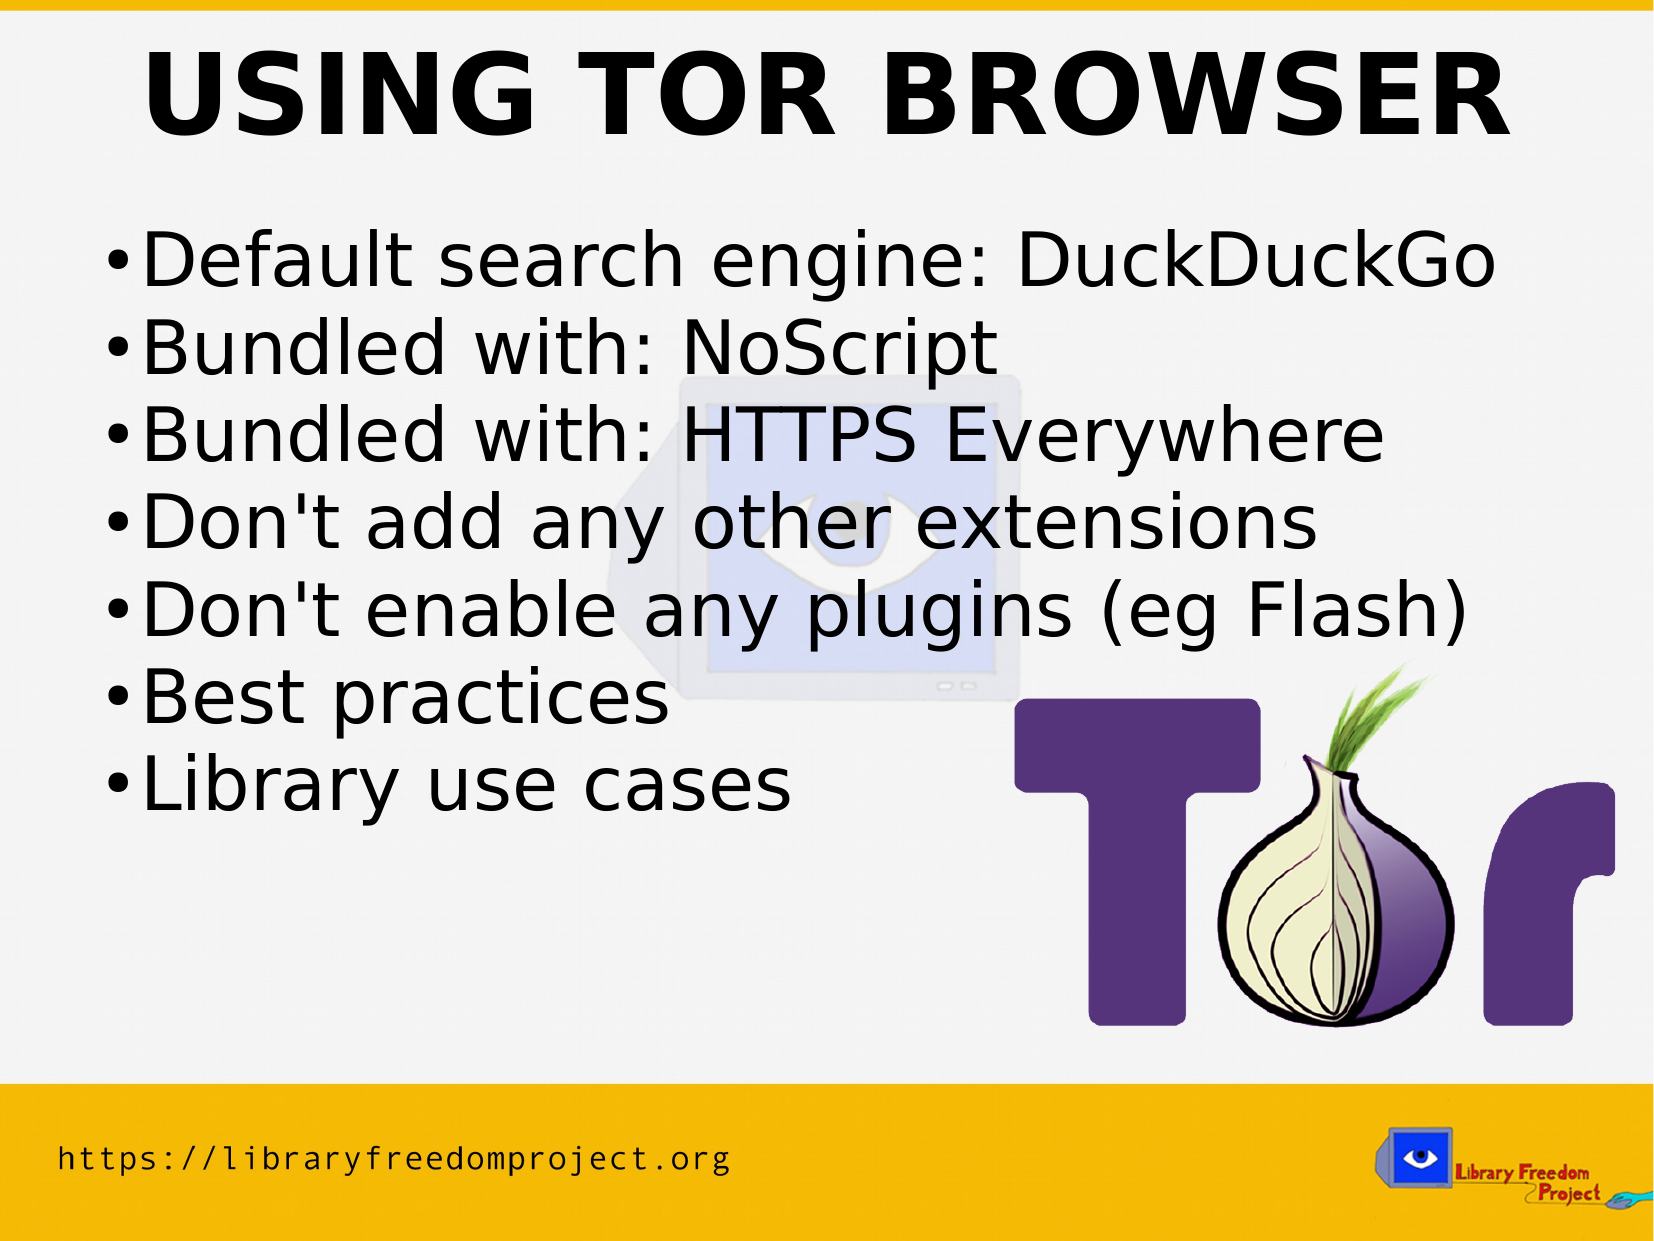

USING TOR BROWSER
Default search engine: DuckDuckGo
Bundled with: NoScript
Bundled with: HTTPS Everywhere
Don't add any other extensions
Don't enable any plugins (eg Flash)
Best practices
Library use cases